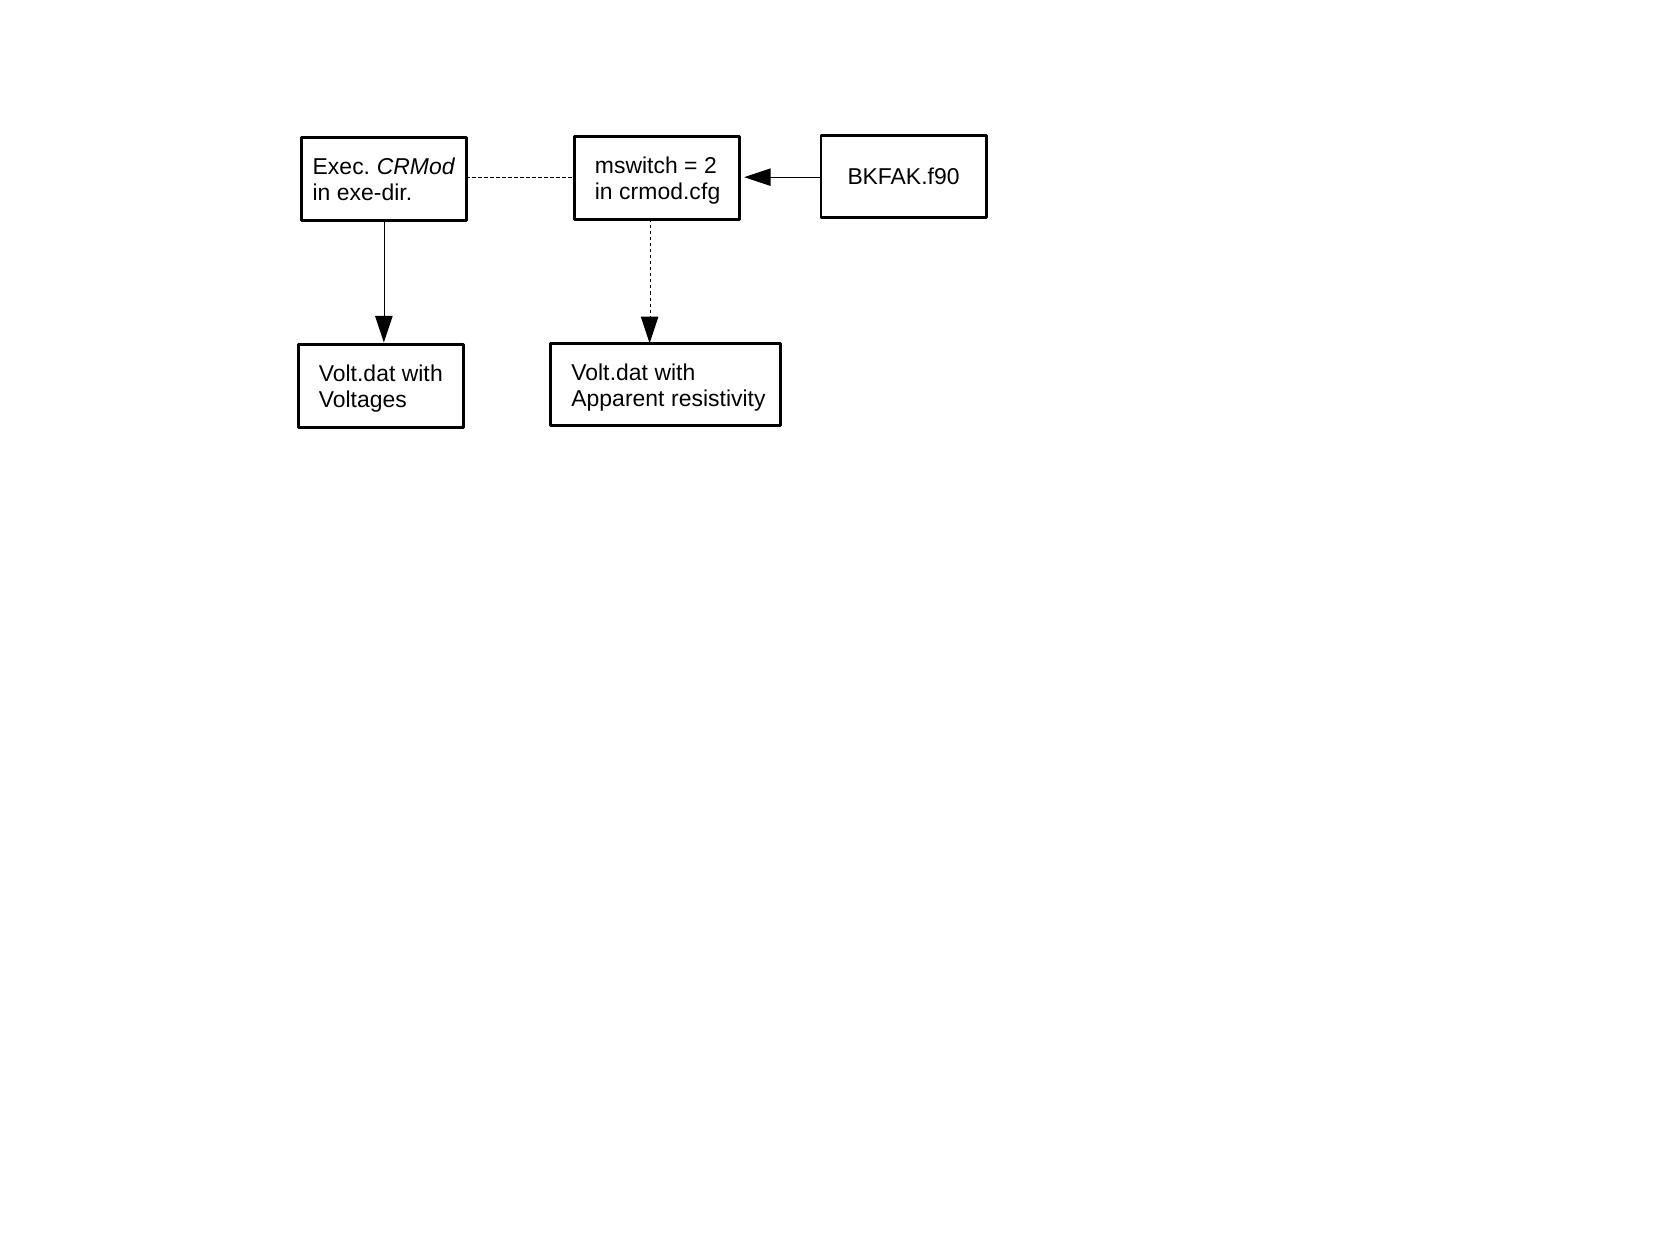

mswitch = 2
in crmod.cfg
Exec. CRMod
in exe-dir.
BKFAK.f90
Volt.dat with
Apparent resistivity
Volt.dat with
Voltages